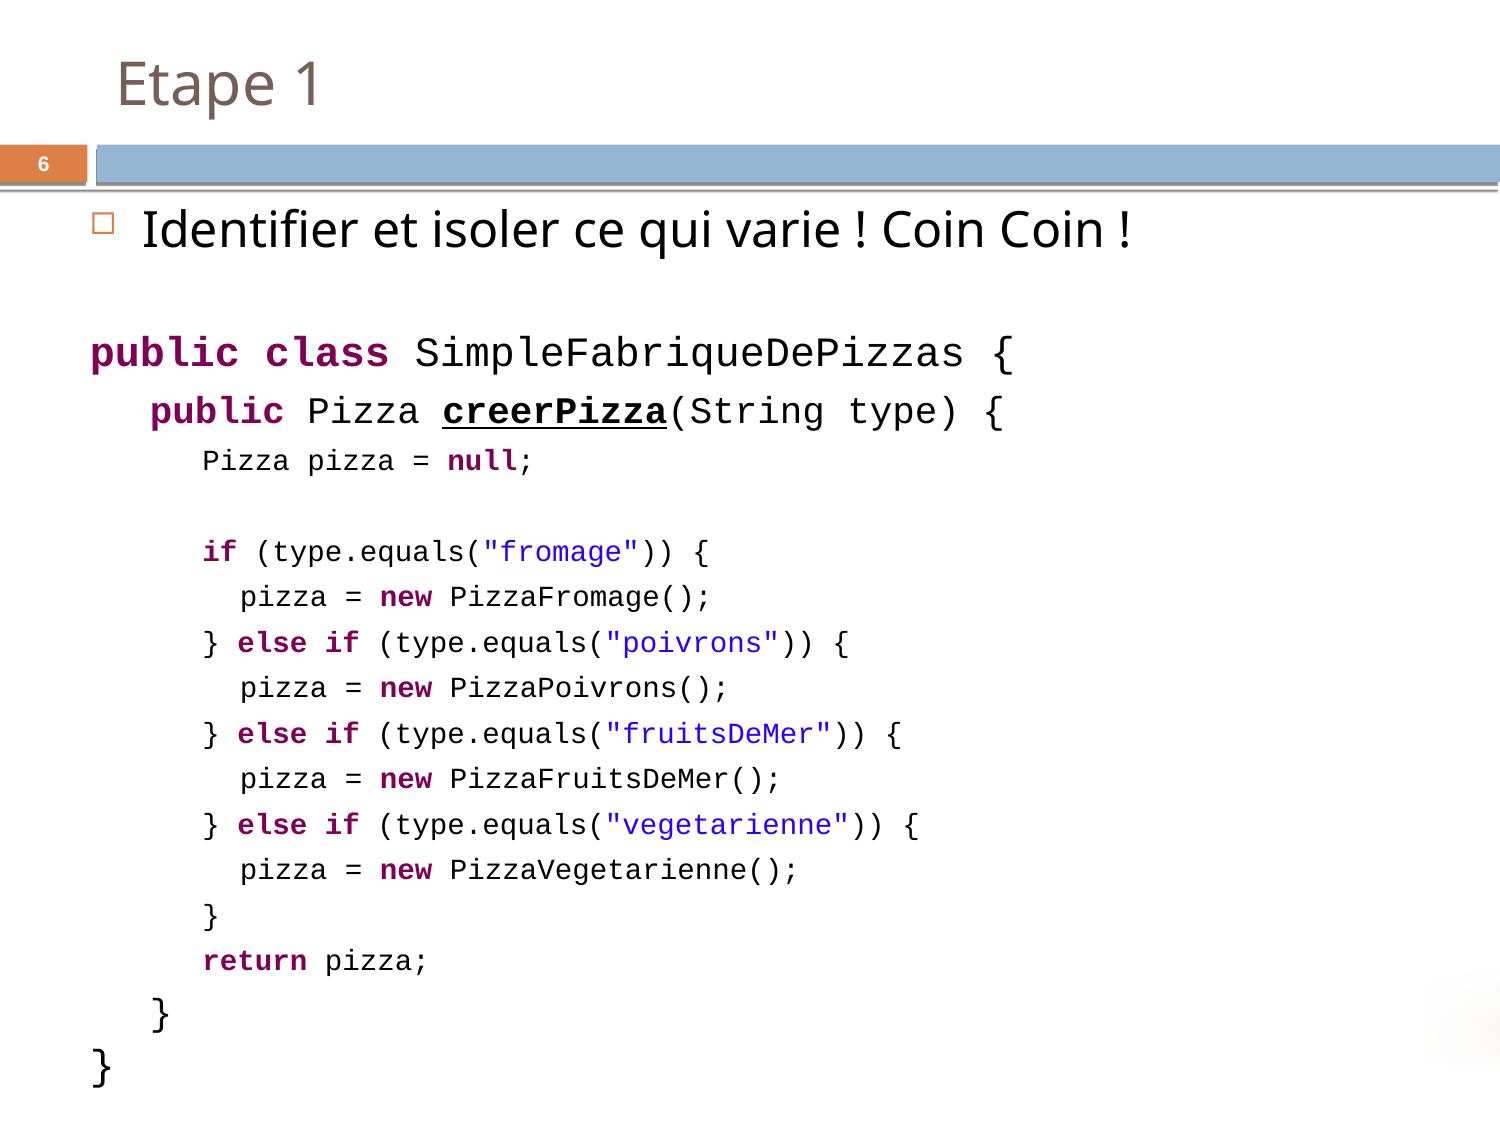

# Etape 1
Identifier et isoler ce qui varie ! Coin Coin !
public class SimpleFabriqueDePizzas {
public Pizza creerPizza(String type) {
Pizza pizza = null;
if (type.equals("fromage")) {
	pizza = new PizzaFromage();
} else if (type.equals("poivrons")) {
	pizza = new PizzaPoivrons();
} else if (type.equals("fruitsDeMer")) {
	pizza = new PizzaFruitsDeMer();
} else if (type.equals("vegetarienne")) {
	pizza = new PizzaVegetarienne();
}
return pizza;
}
}